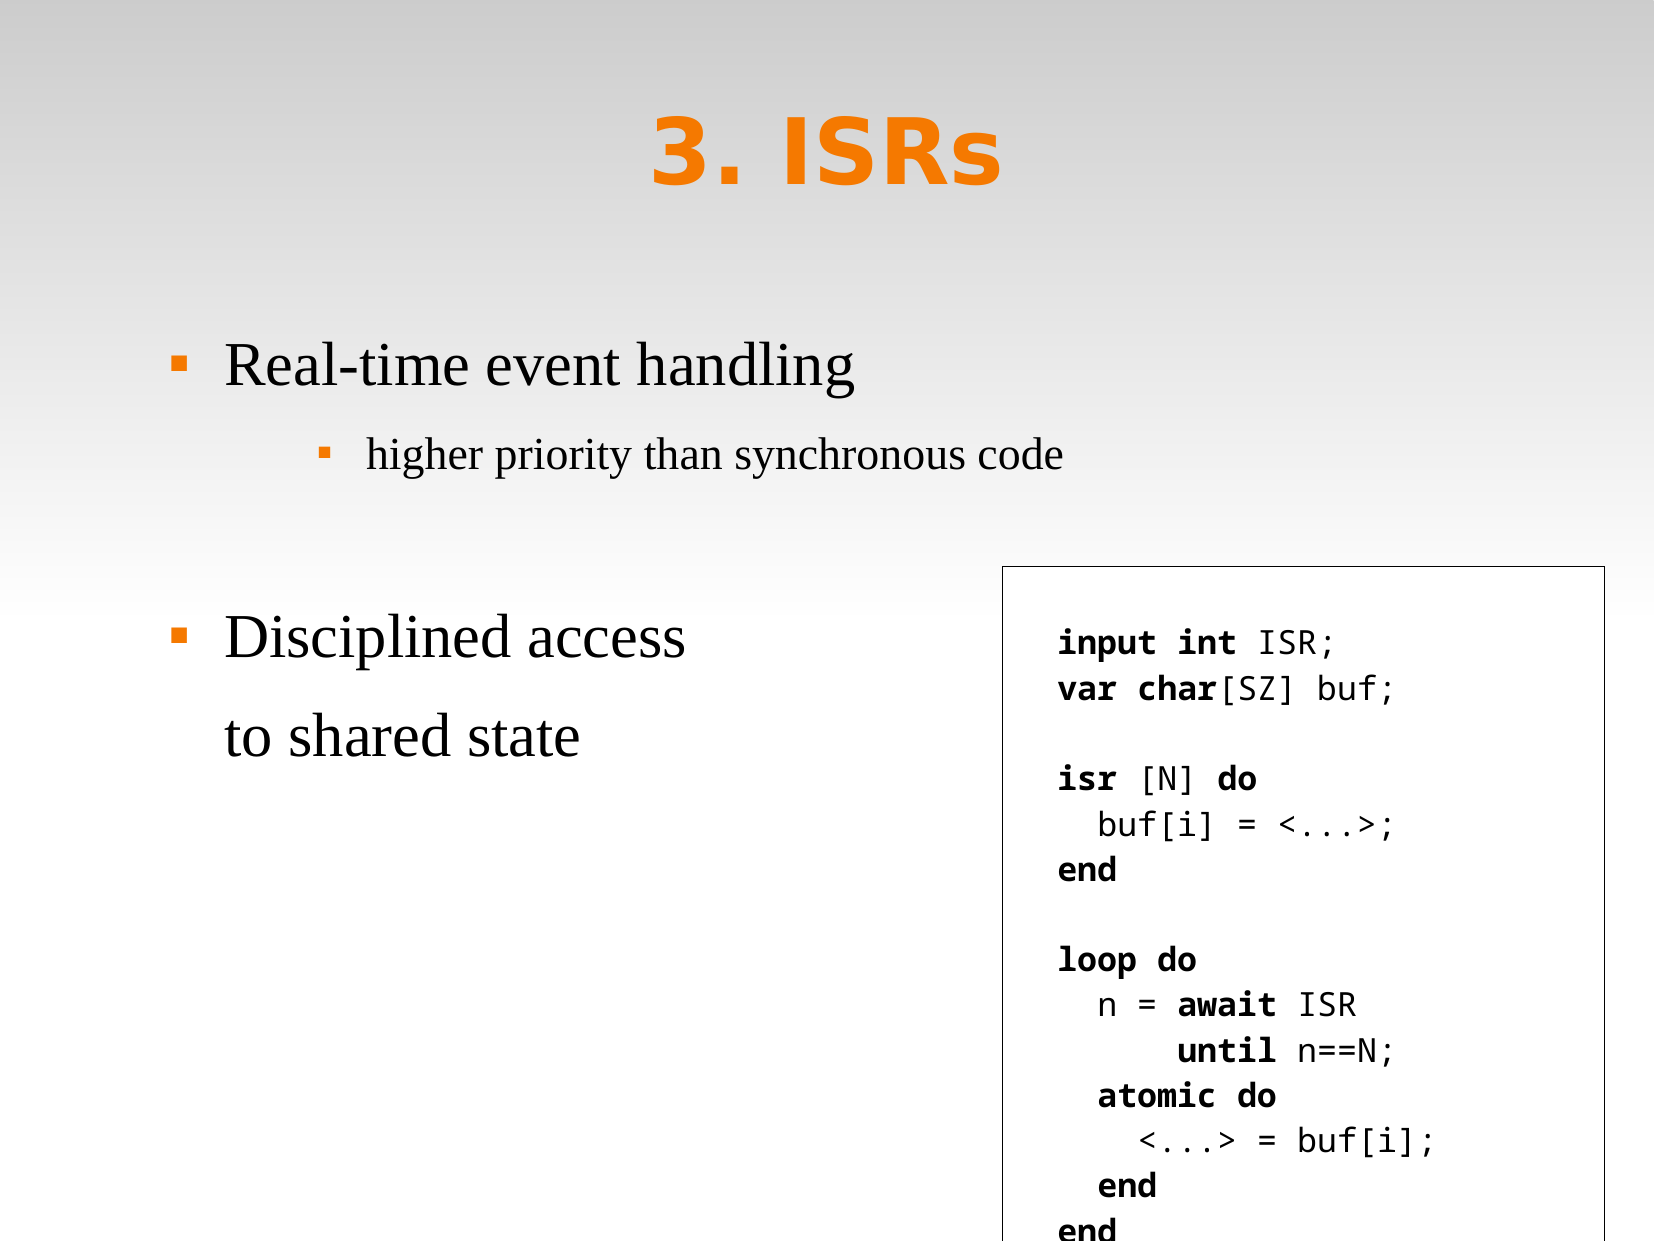

# 3. ISRs
Real-time event handling
higher priority than synchronous code
Disciplined access
to shared state
 input int ISR;
 var char[SZ] buf;
 isr [N] do
 buf[i] = <...>;
 end
 loop do
 n = await ISR
 until n==N;
 atomic do
 <...> = buf[i];
 end
 end